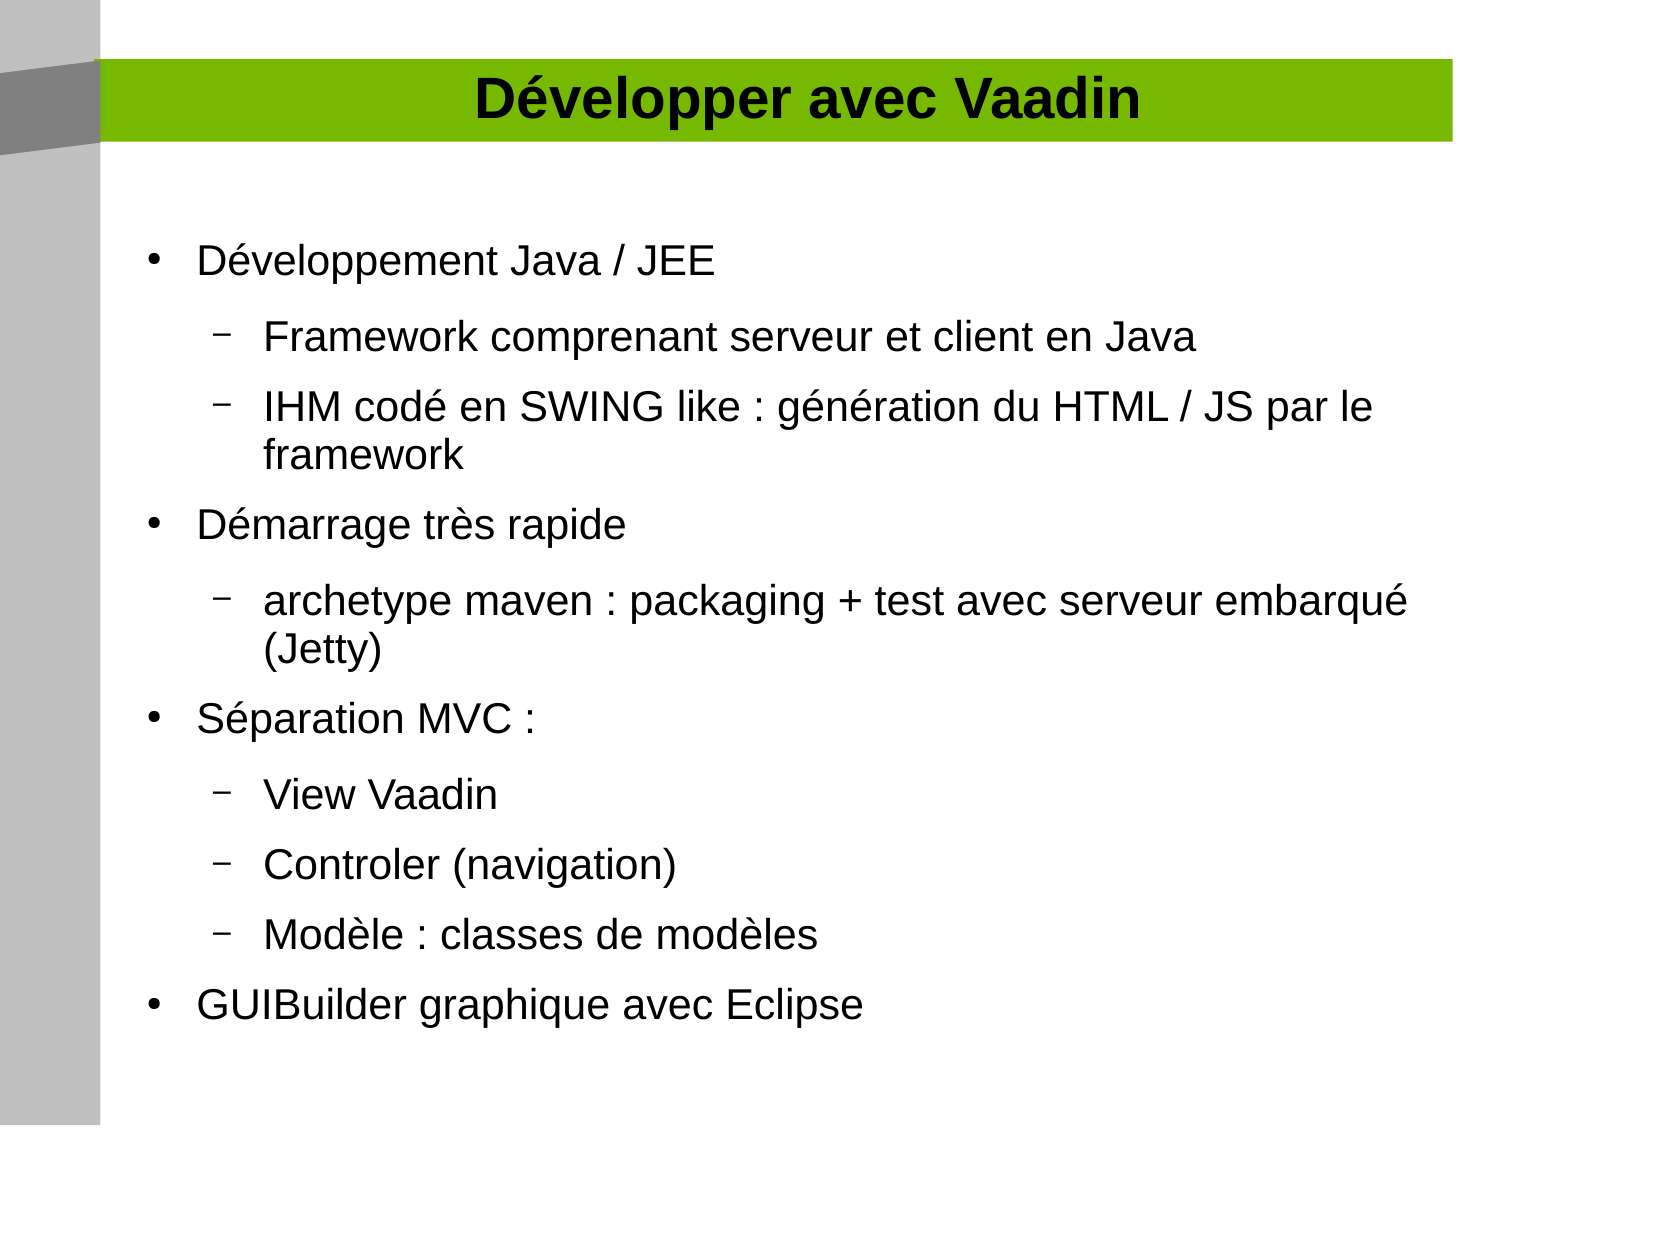

# Développer avec Vaadin
Développement Java / JEE
Framework comprenant serveur et client en Java
IHM codé en SWING like : génération du HTML / JS par le framework
Démarrage très rapide
archetype maven : packaging + test avec serveur embarqué (Jetty)
Séparation MVC :
View Vaadin
Controler (navigation)
Modèle : classes de modèles
GUIBuilder graphique avec Eclipse